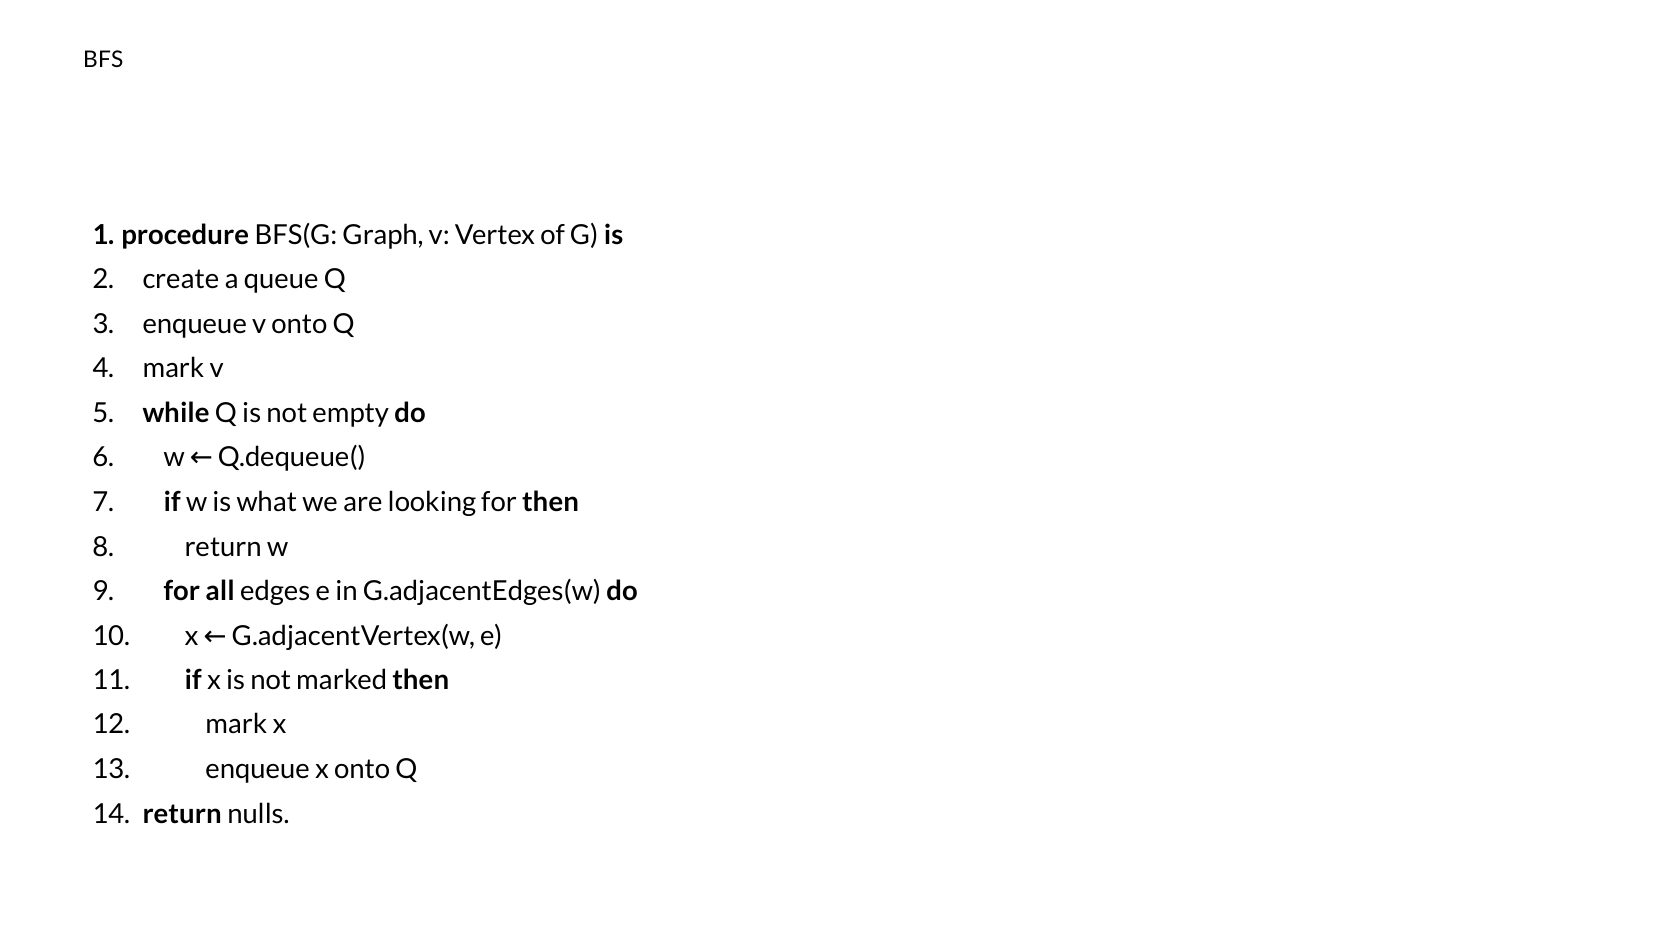

# BFS
procedure BFS(G: Graph, v: Vertex of G) is
 create a queue Q
 enqueue v onto Q
 mark v
 while Q is not empty do
 w ← Q.dequeue()
 if w is what we are looking for then
 return w
 for all edges e in G.adjacentEdges(w) do
 x ← G.adjacentVertex(w, e)
 if x is not marked then
 mark x
 enqueue x onto Q
 return nulls.